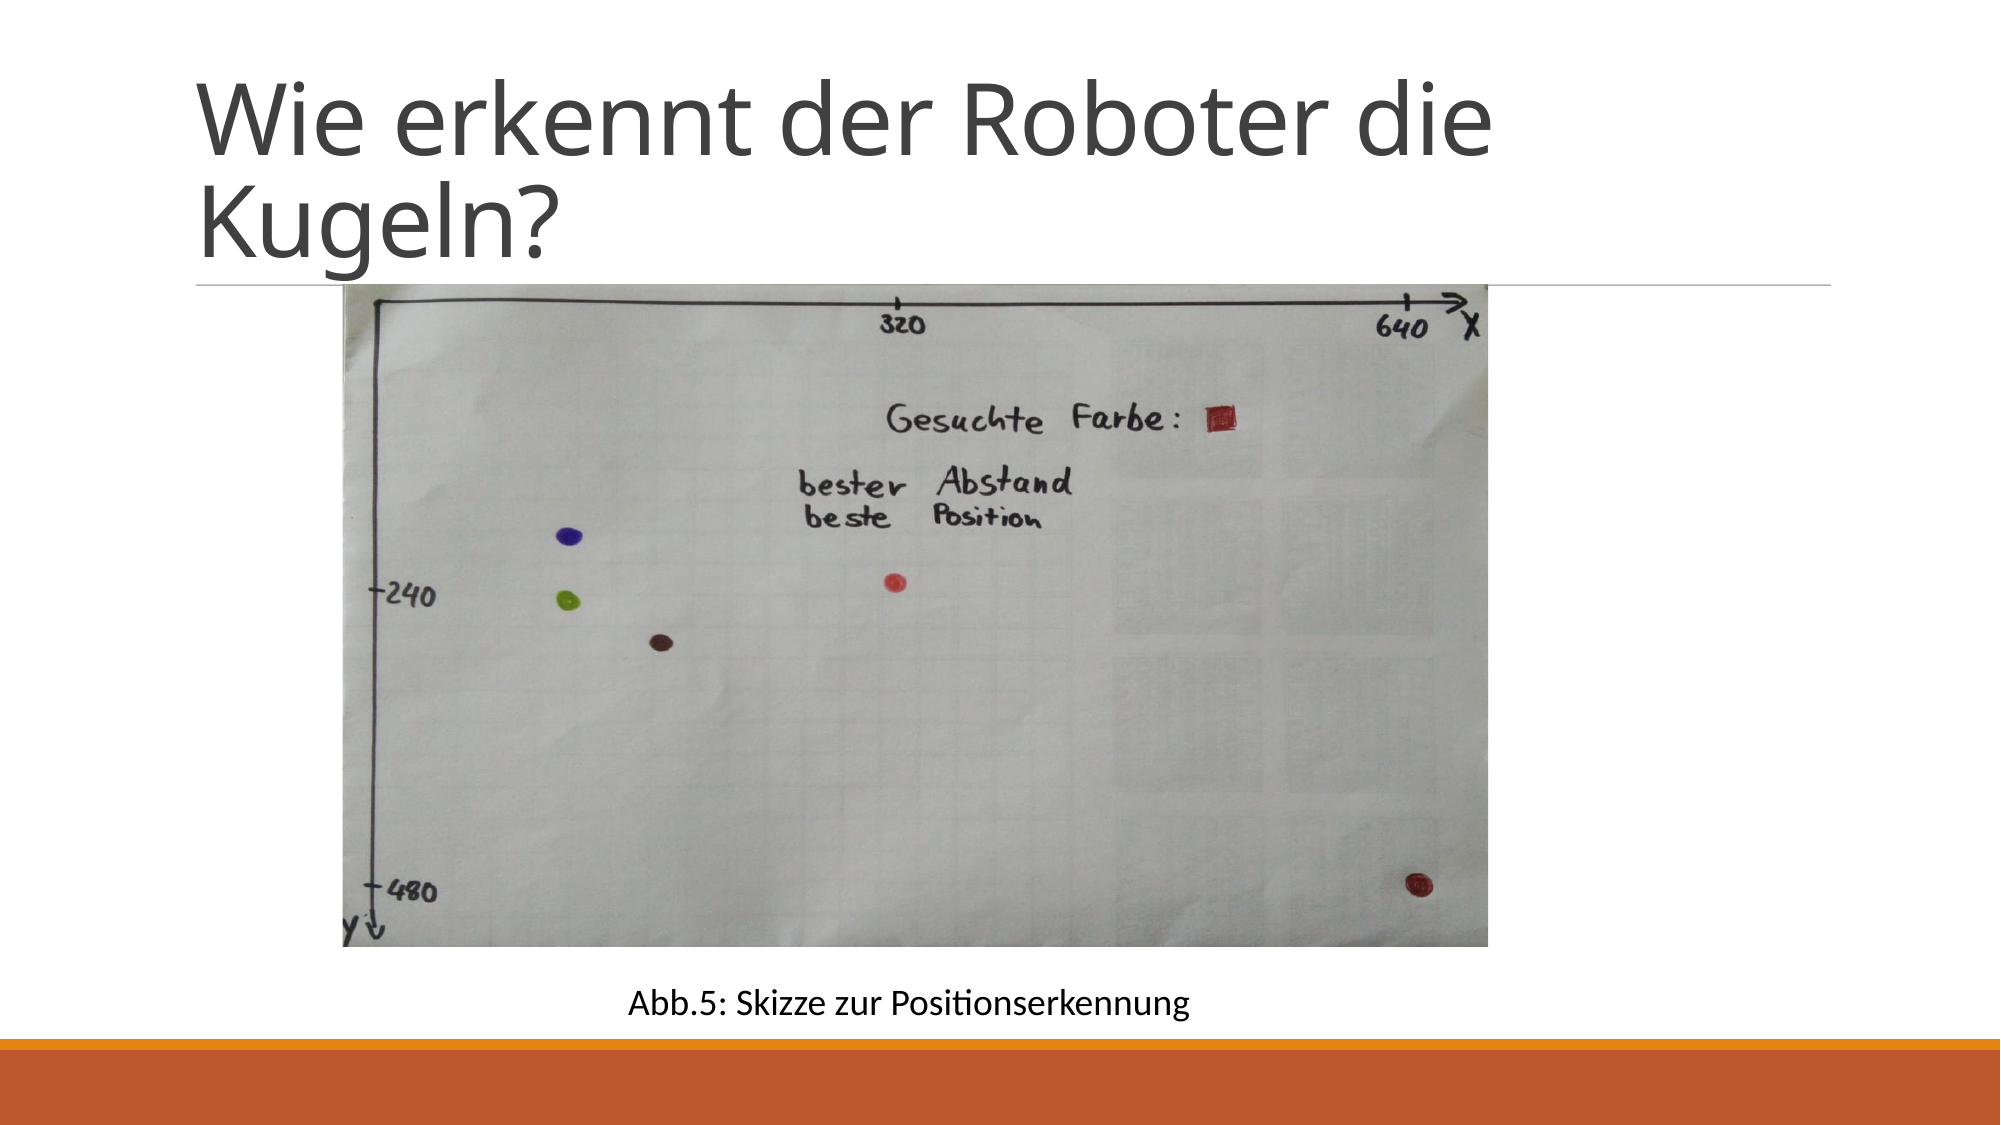

# Wie erkennt der Roboter die Kugeln?
Abb.5: Skizze zur Positionserkennung